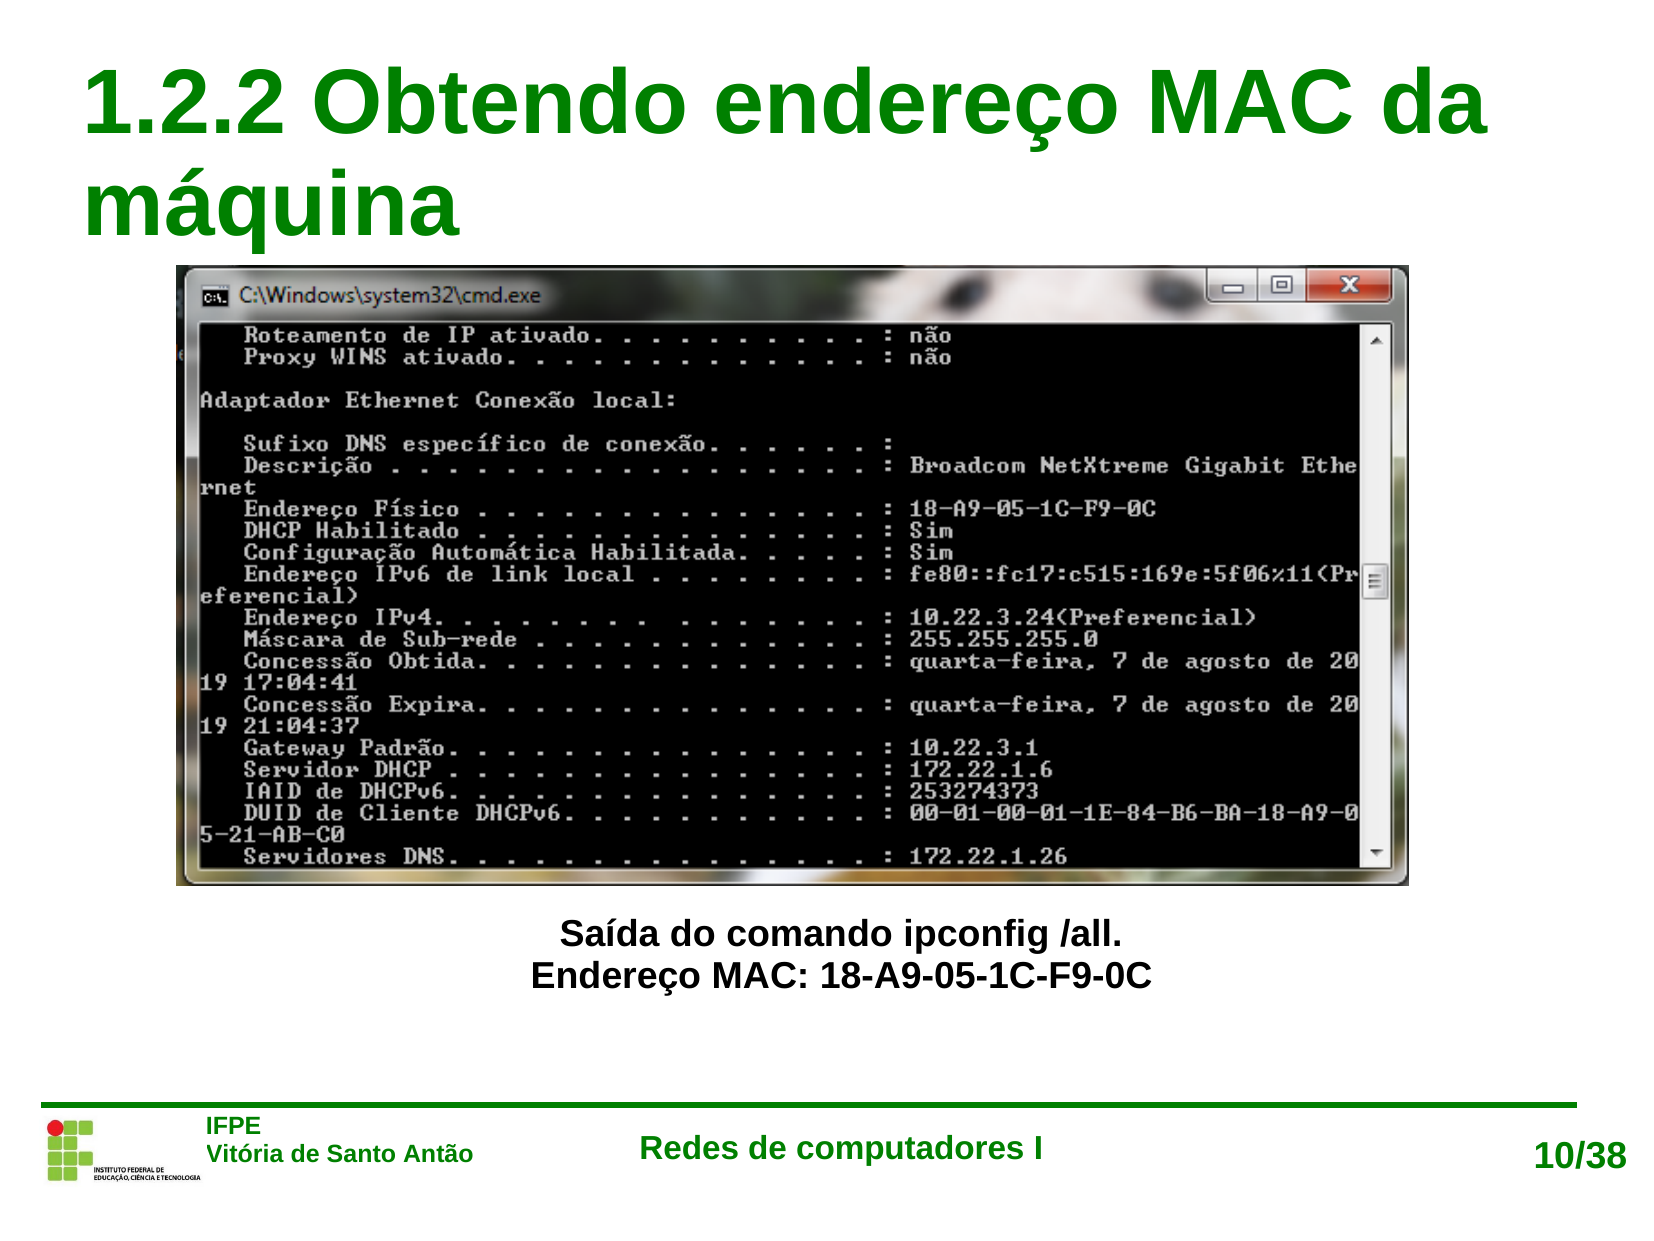

# 1.2.2 Obtendo endereço MAC da máquina
Saída do comando ipconfig /all.
Endereço MAC: 18-A9-05-1C-F9-0C